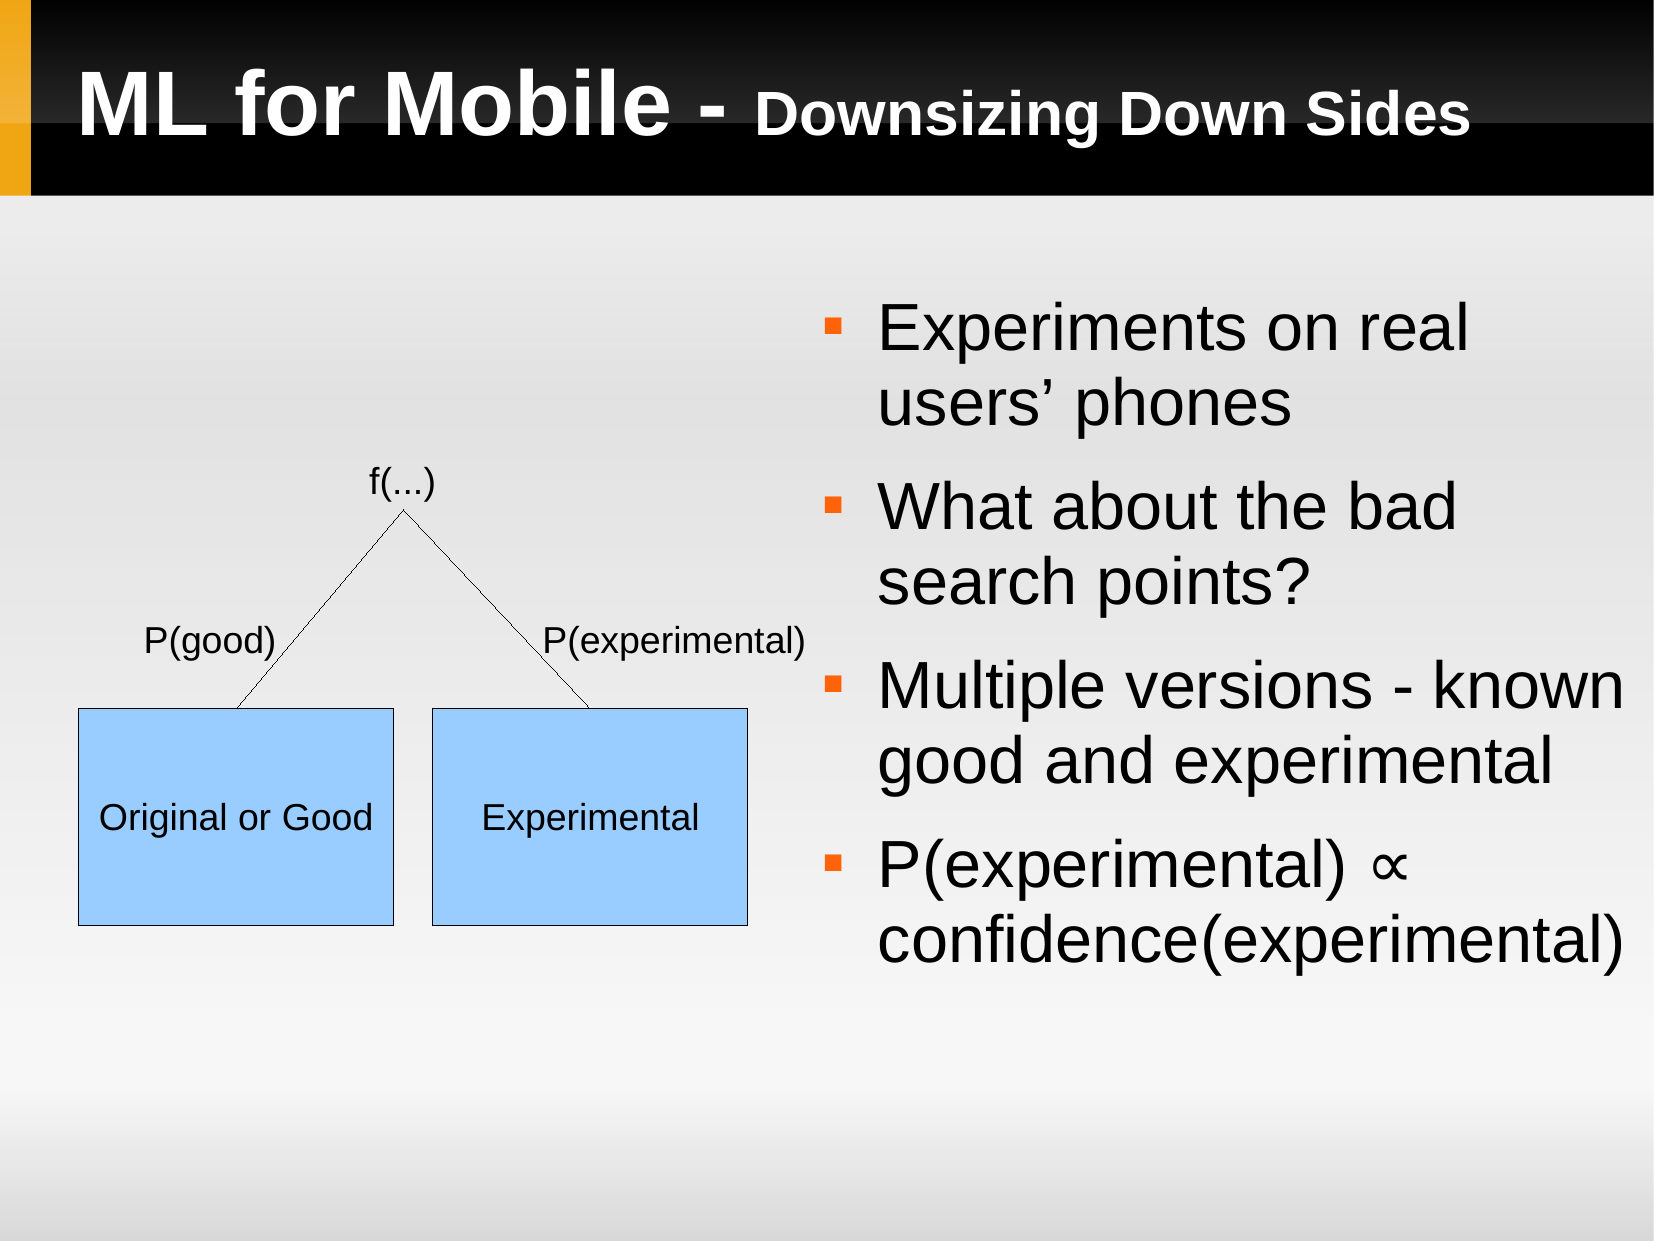

# ML for Mobile - Downsizing Down Sides
Experiments on real users’ phones
What about the bad search points?
Multiple versions - known good and experimental
P(experimental) ∝ confidence(experimental)
f(...)
P(good)
P(experimental)
Original or Good
Experimental